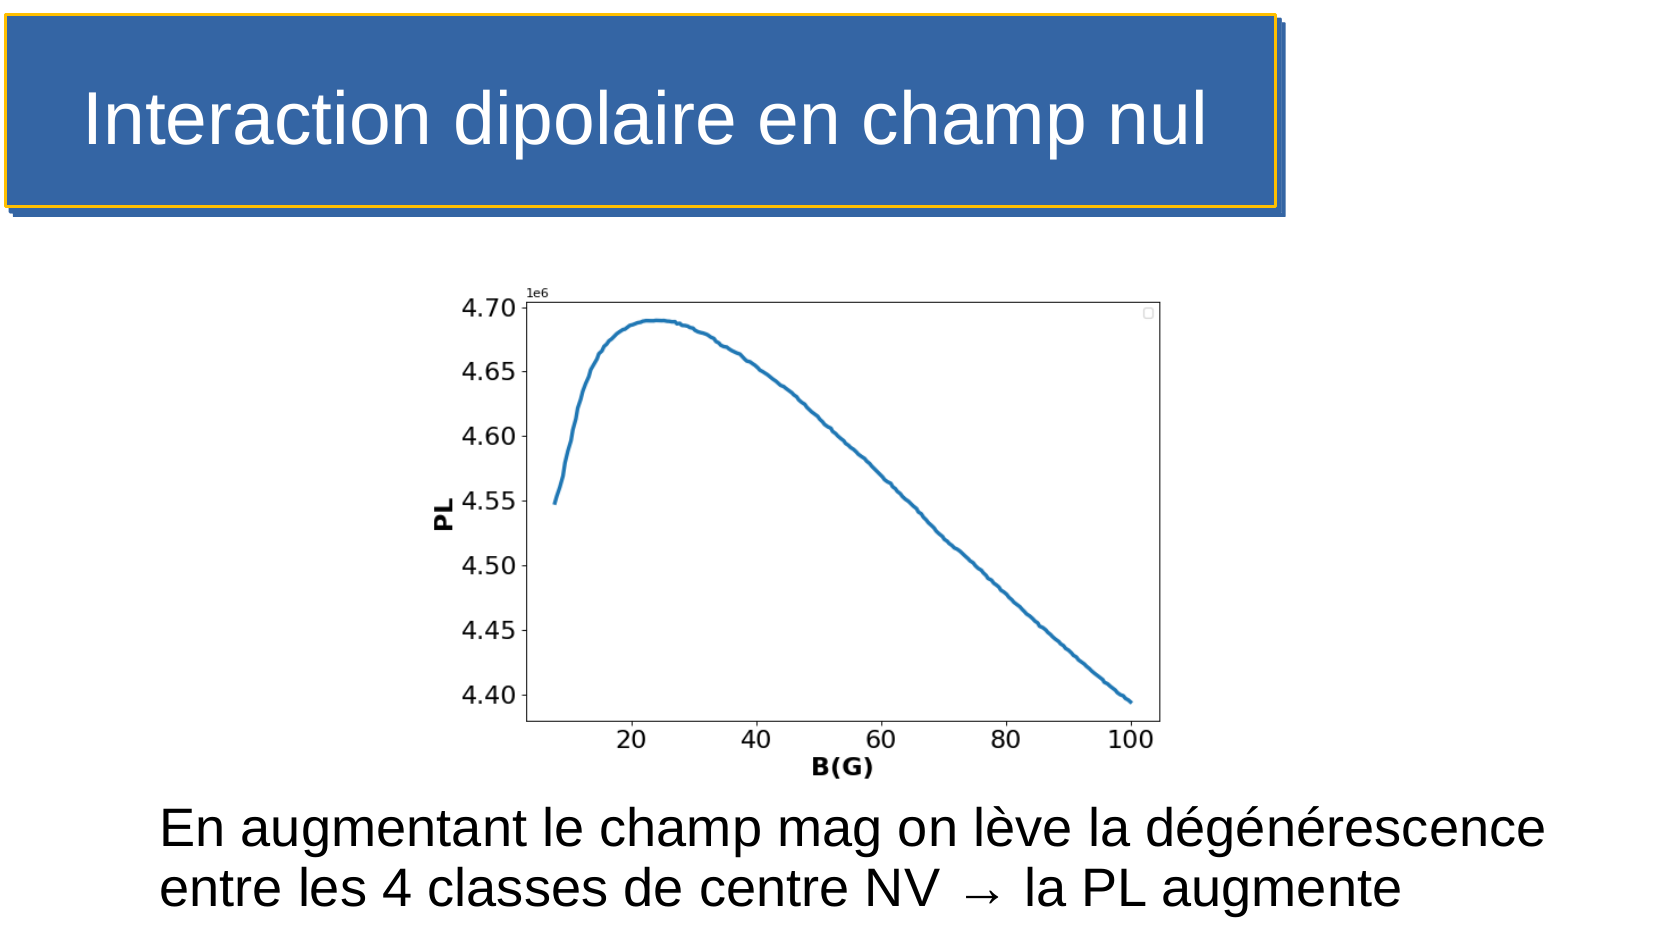

# Interaction dipolaire en champ nul
En augmentant le champ mag on lève la dégénérescence entre les 4 classes de centre NV → la PL augmente